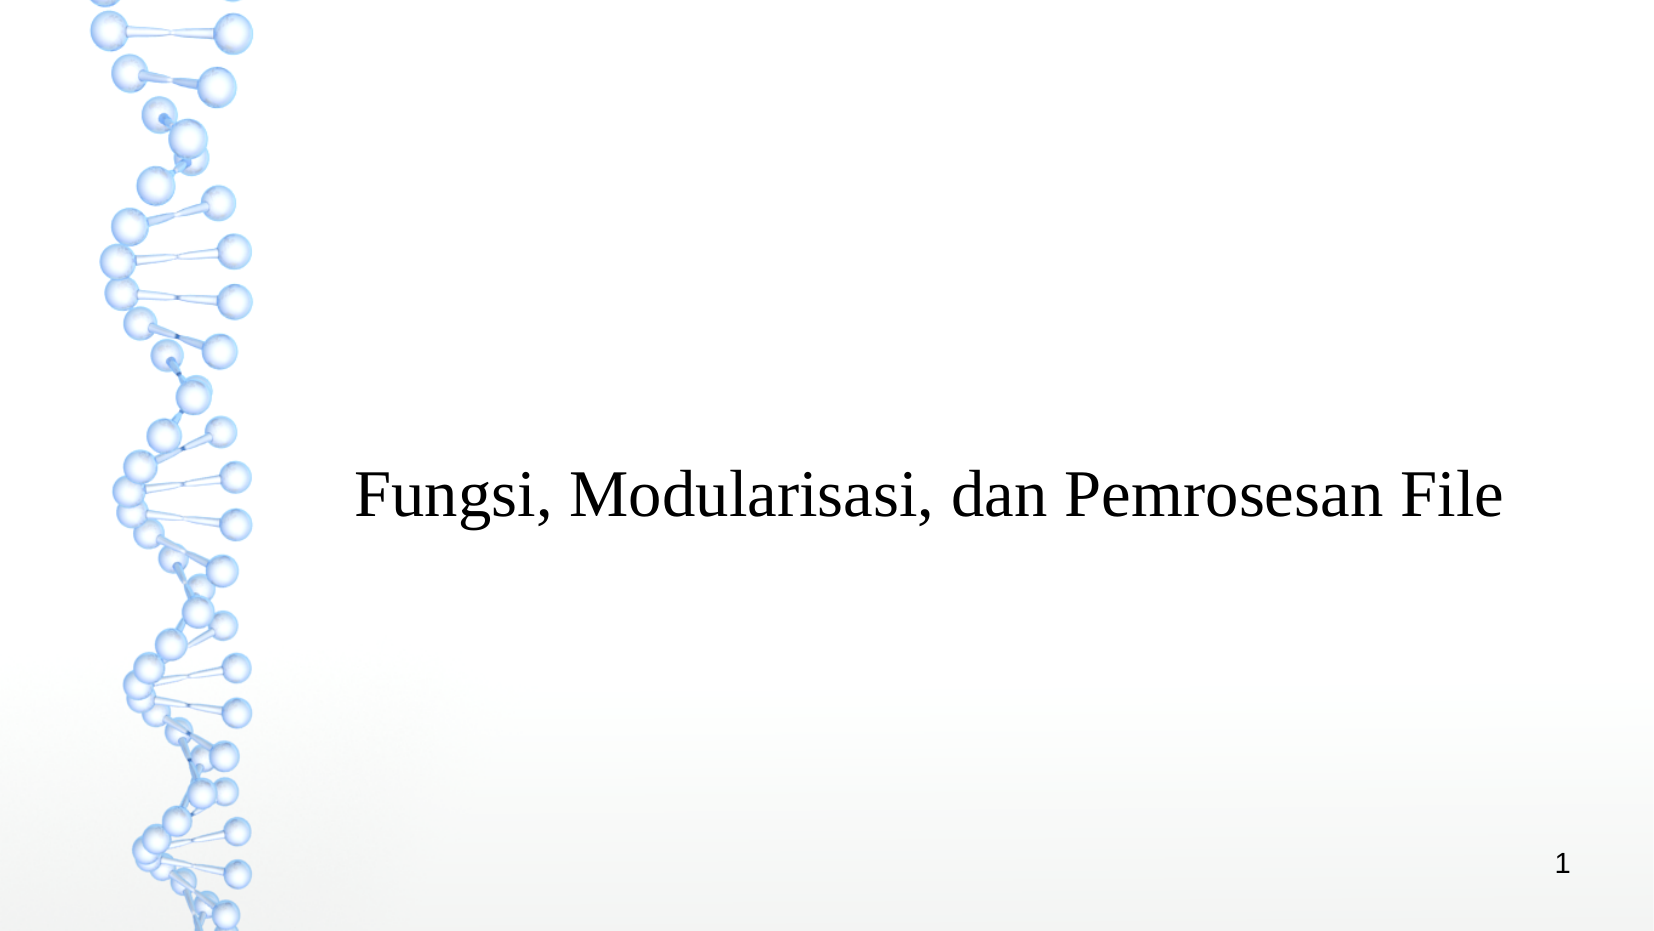

# Fungsi, Modularisasi, dan Pemrosesan File
1